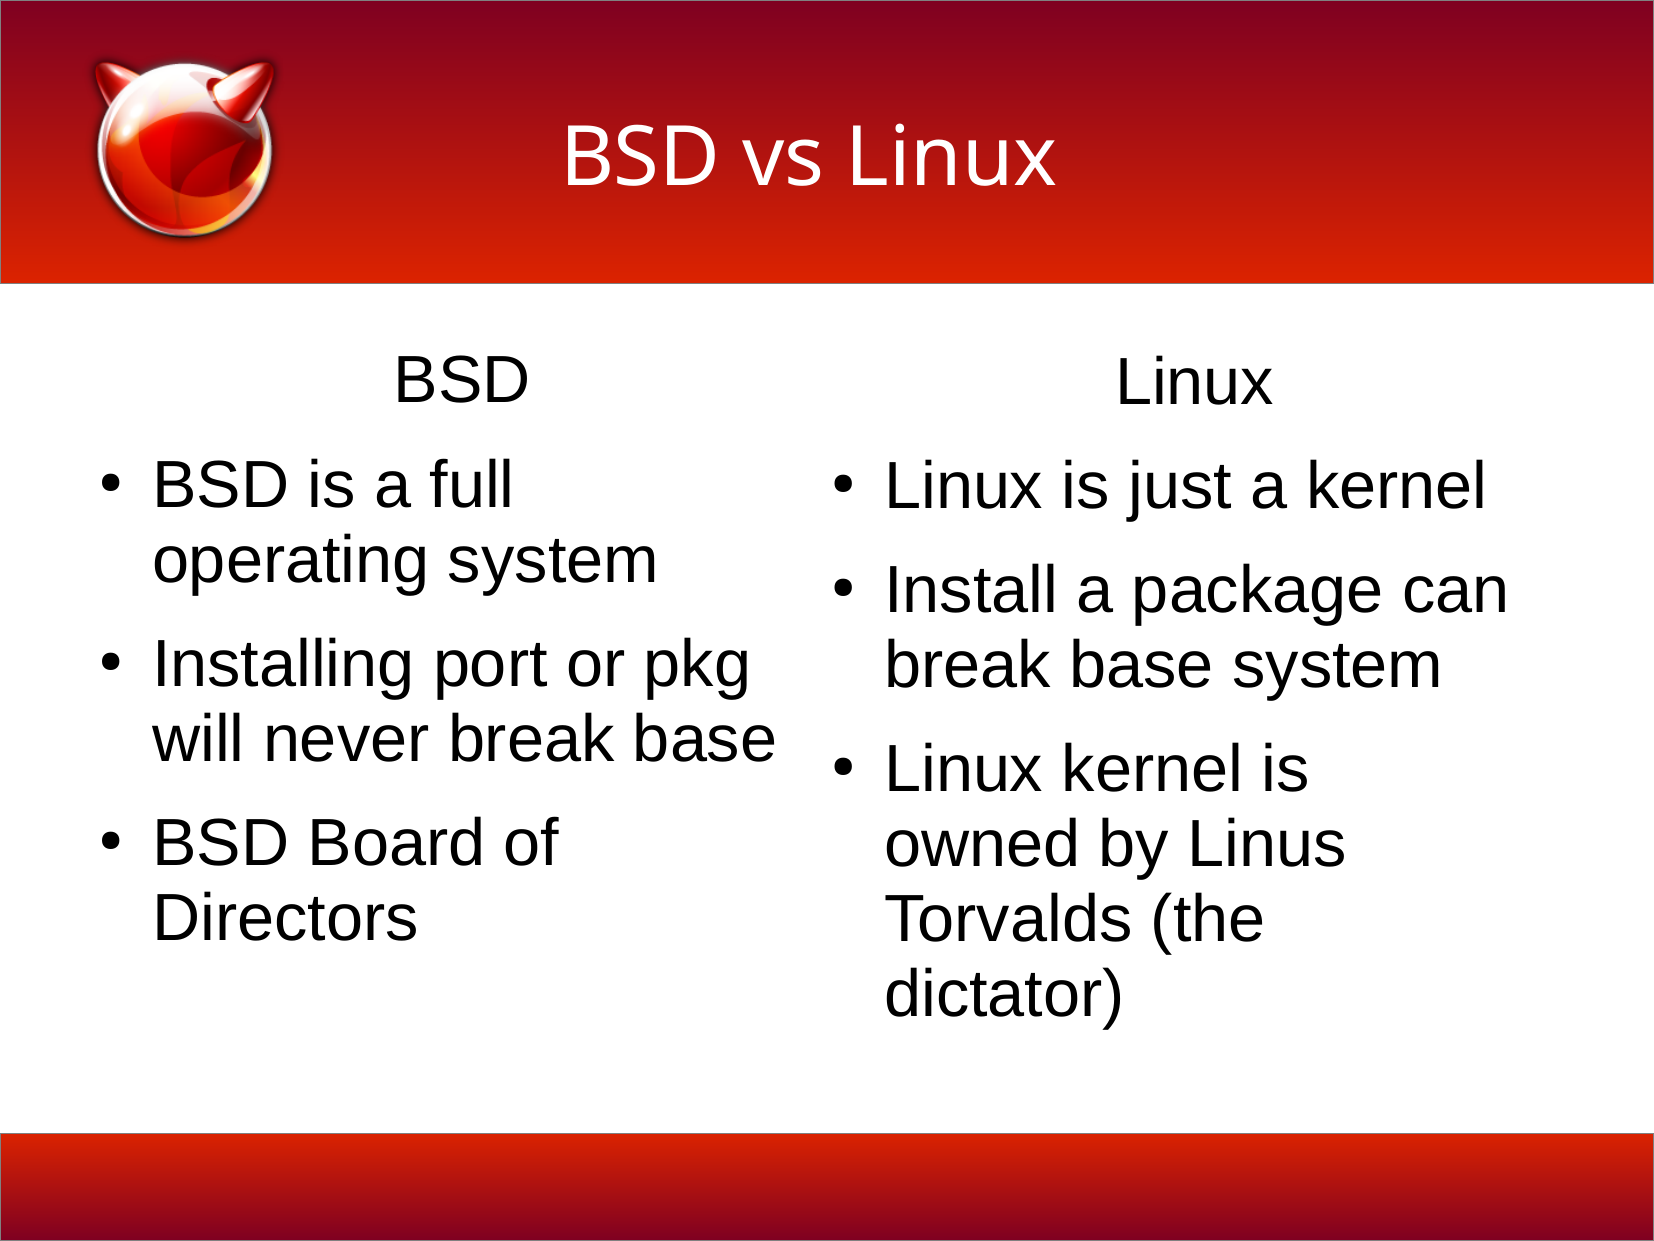

# BSD vs Linux
BSD
BSD is a full operating system
Installing port or pkg will never break base
BSD Board of Directors
Linux
Linux is just a kernel
Install a package can break base system
Linux kernel is owned by Linus Torvalds (the dictator)